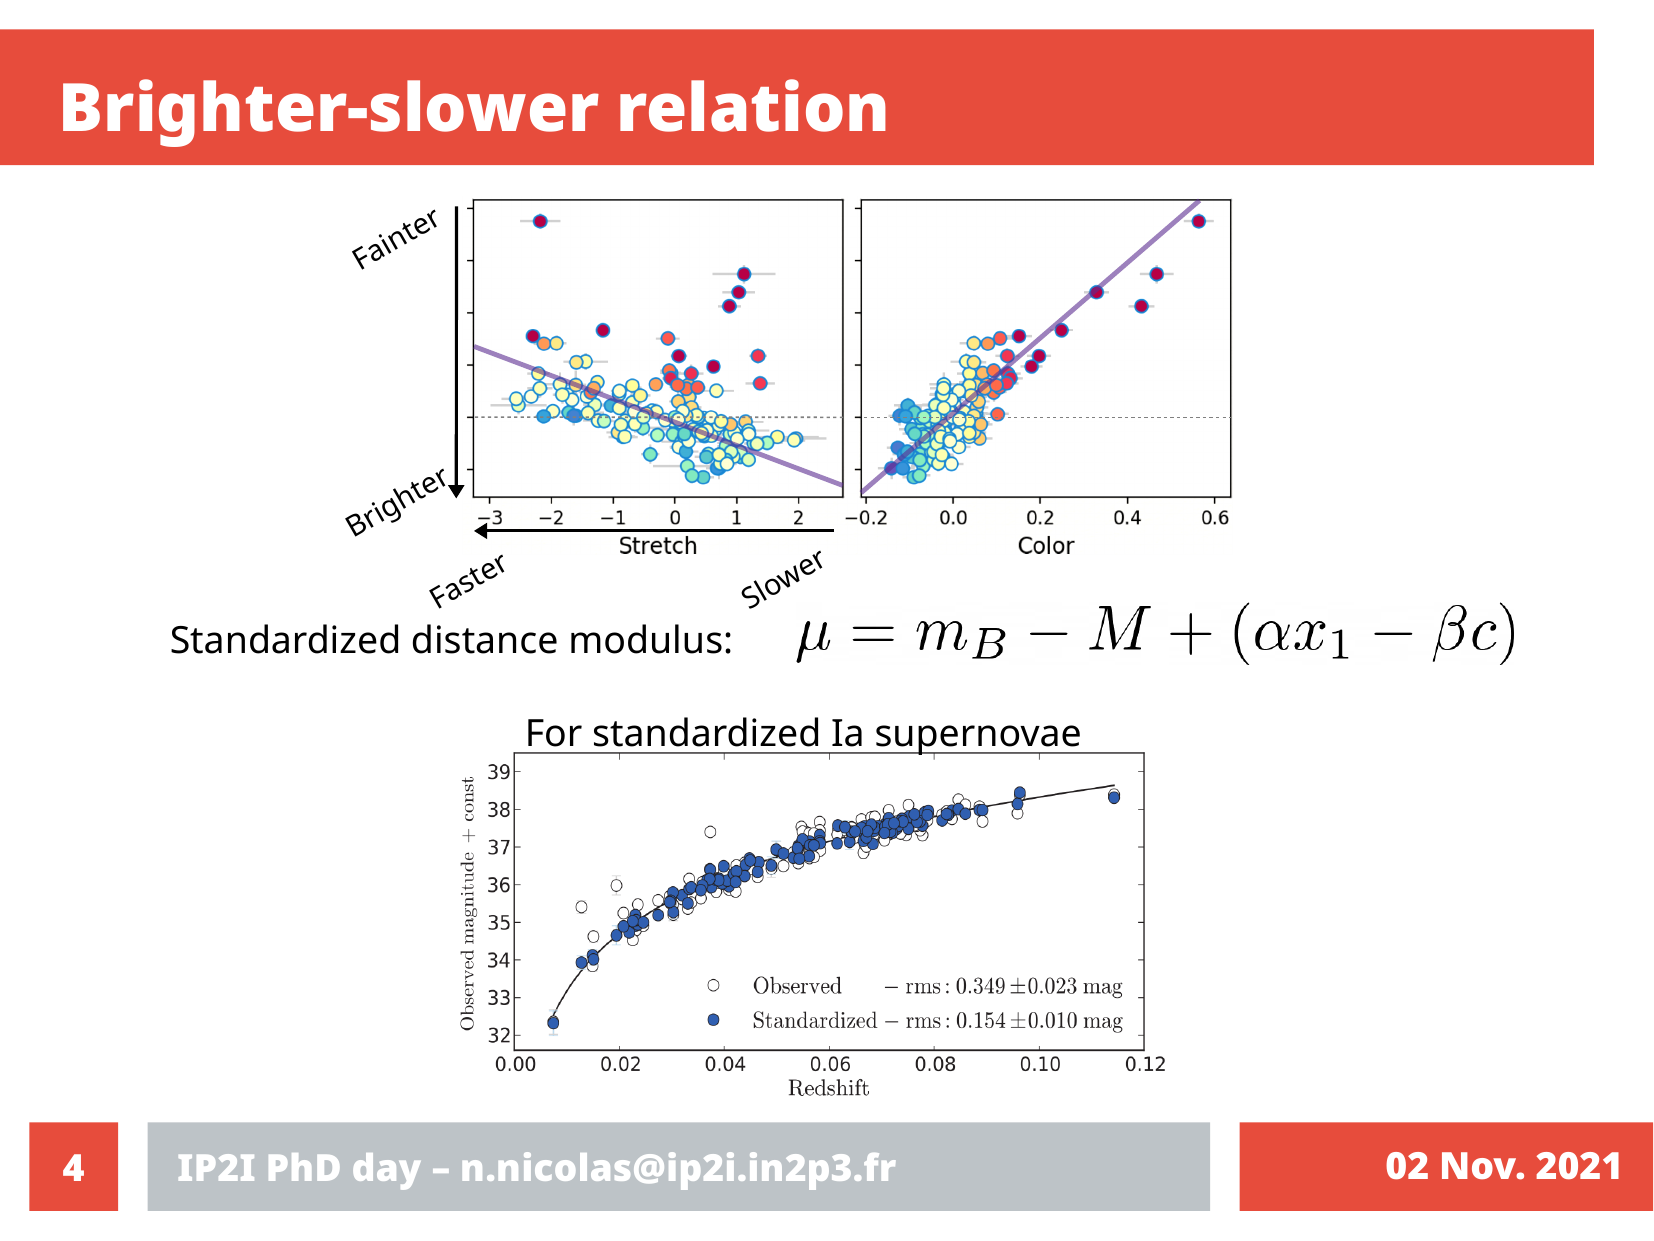

# Brighter-slower relation
Fainter
Brighter
Faster
Slower
Standardized distance modulus:
For standardized Ia supernovae
4
IP2I PhD day – n.nicolas@ip2i.in2p3.fr
02 Nov. 2021